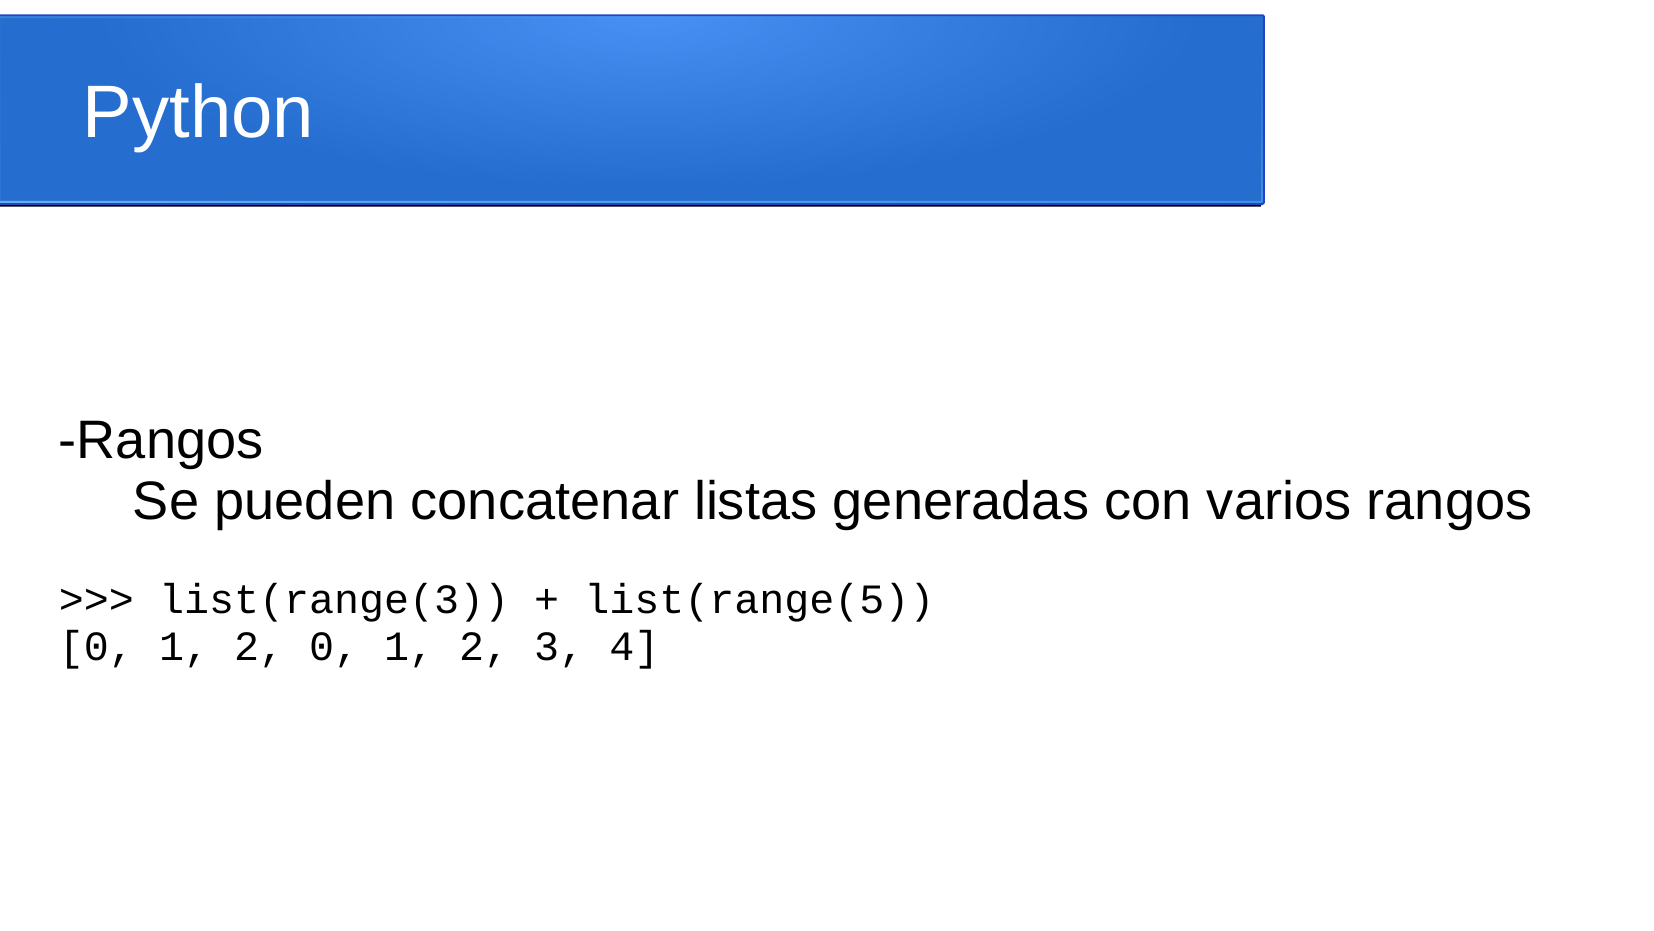

# Python
-Rangos
	Se pueden concatenar listas generadas con varios rangos
>>> list(range(3)) + list(range(5))
[0, 1, 2, 0, 1, 2, 3, 4]